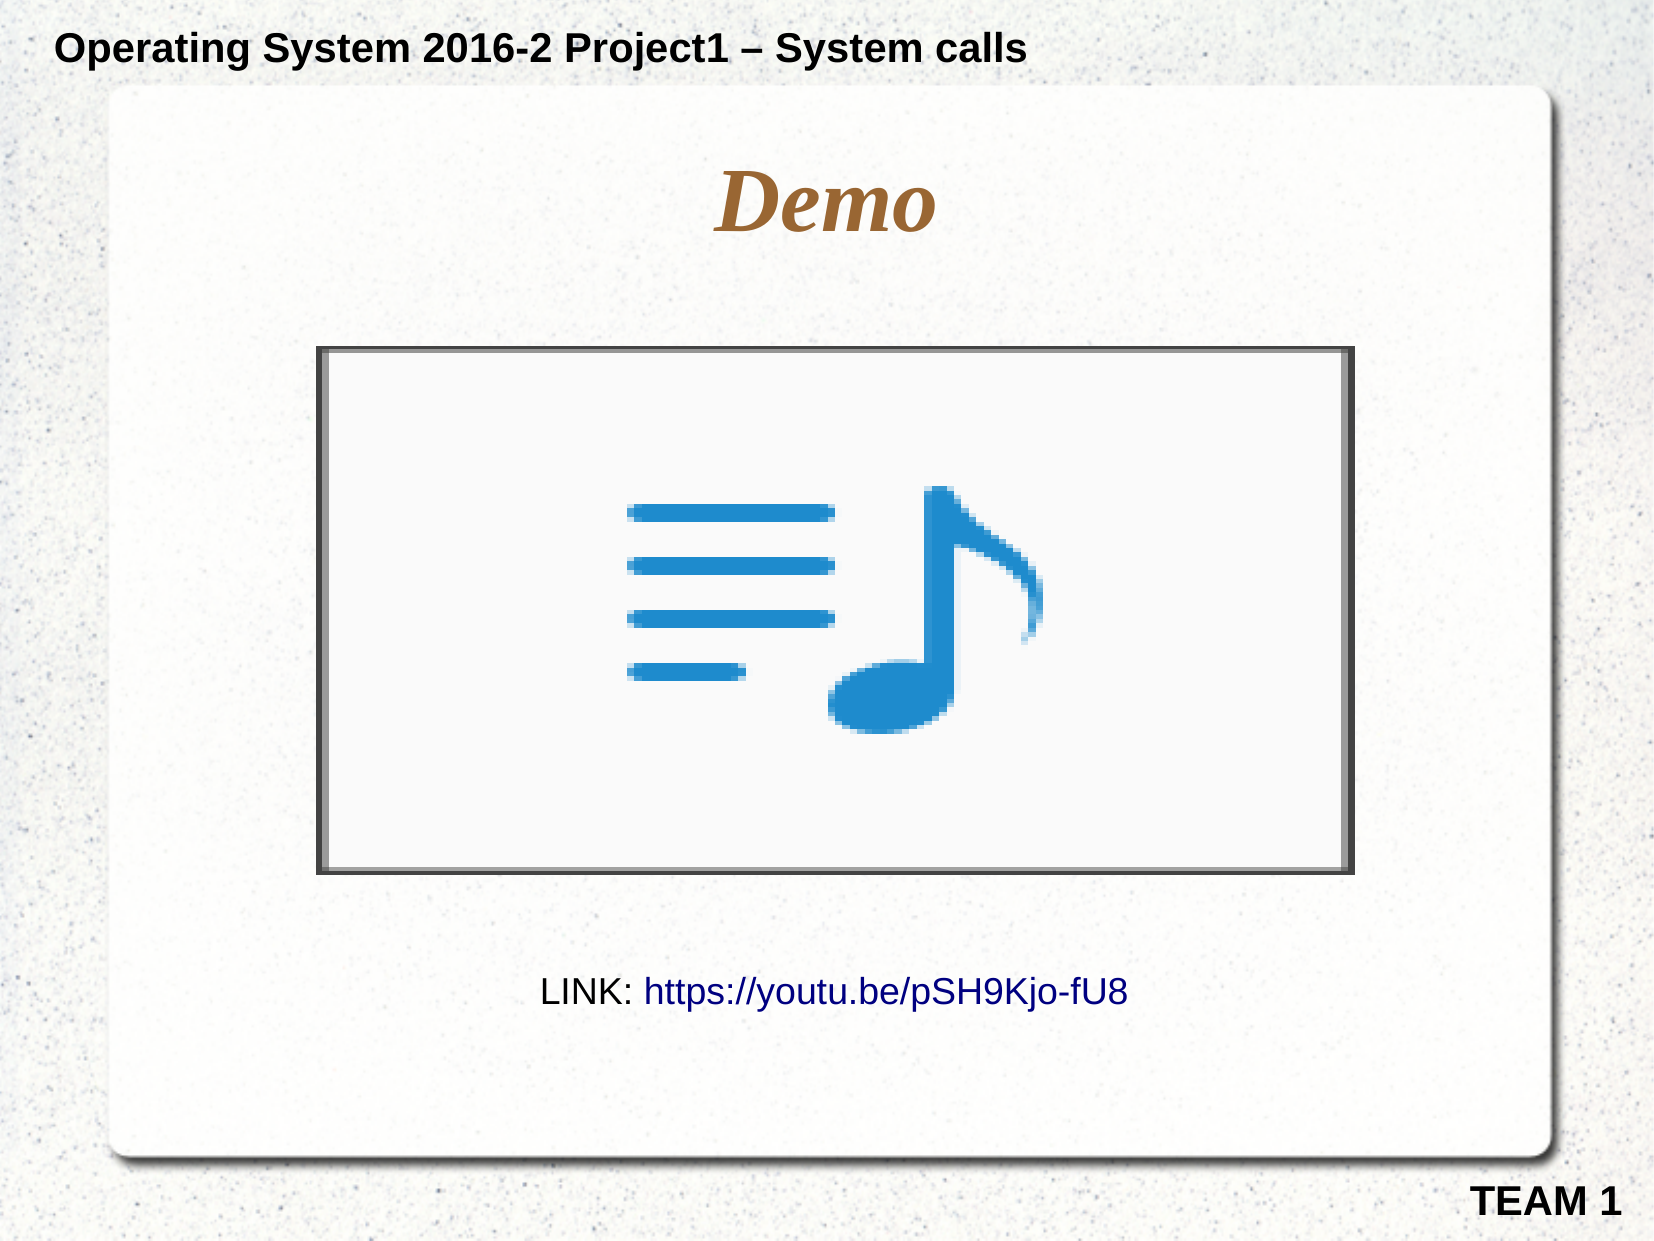

Operating System 2016-2 Project1 – System calls
# Demo
LINK: https://youtu.be/pSH9Kjo-fU8
TEAM 1